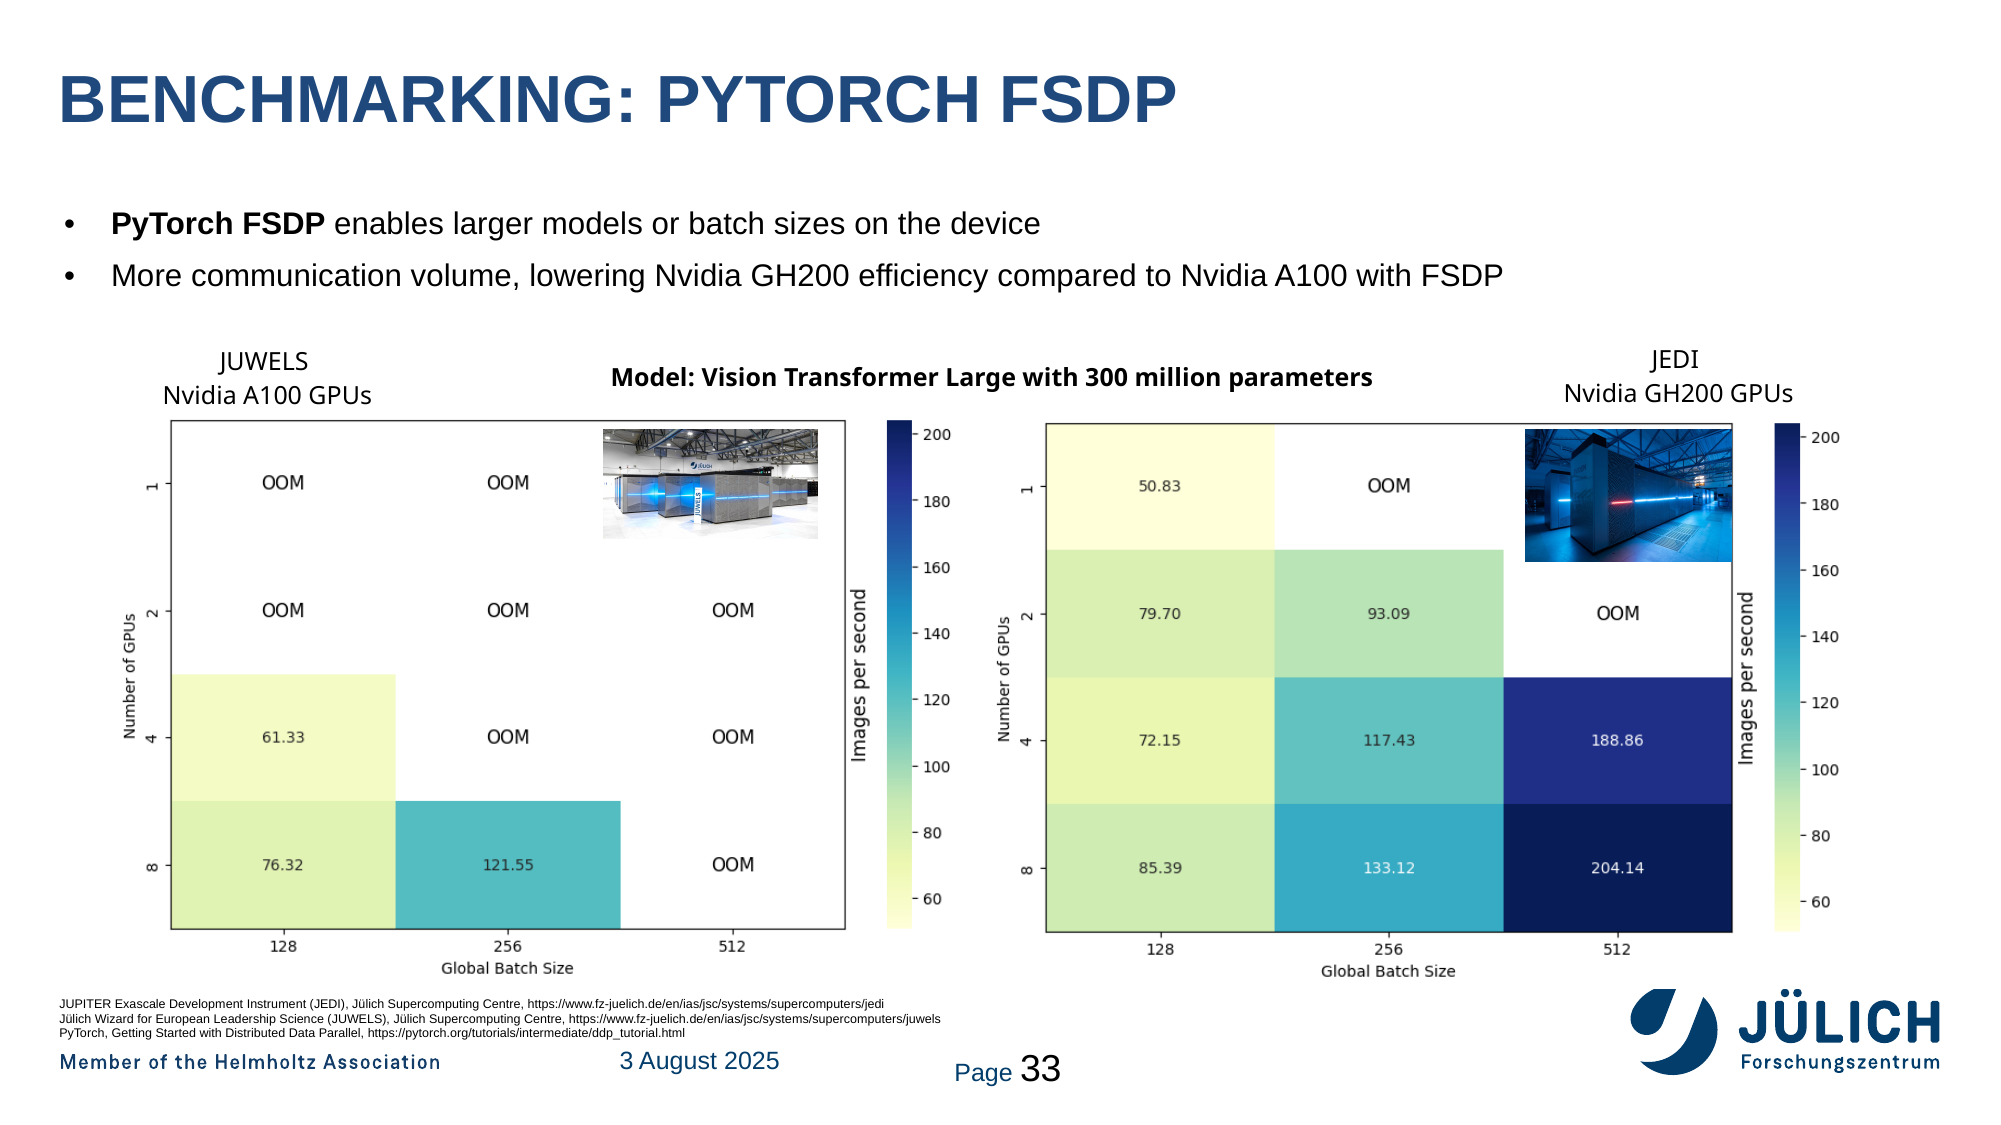

# benchmarking: pytorch FSDP
PyTorch FSDP enables larger models or batch sizes on the device
More communication volume, lowering Nvidia GH200 efficiency compared to Nvidia A100 with FSDP
JEDI
Nvidia GH200 GPUs
JUWELS
Nvidia A100 GPUs
Model: Vision Transformer Large with 300 million parameters
JUPITER Exascale Development Instrument (JEDI), Jülich Supercomputing Centre, https://www.fz-juelich.de/en/ias/jsc/systems/supercomputers/jedi
Jülich Wizard for European Leadership Science (JUWELS), Jülich Supercomputing Centre, https://www.fz-juelich.de/en/ias/jsc/systems/supercomputers/juwels
PyTorch, Getting Started with Distributed Data Parallel, https://pytorch.org/tutorials/intermediate/ddp_tutorial.html
3 August 2025
Page